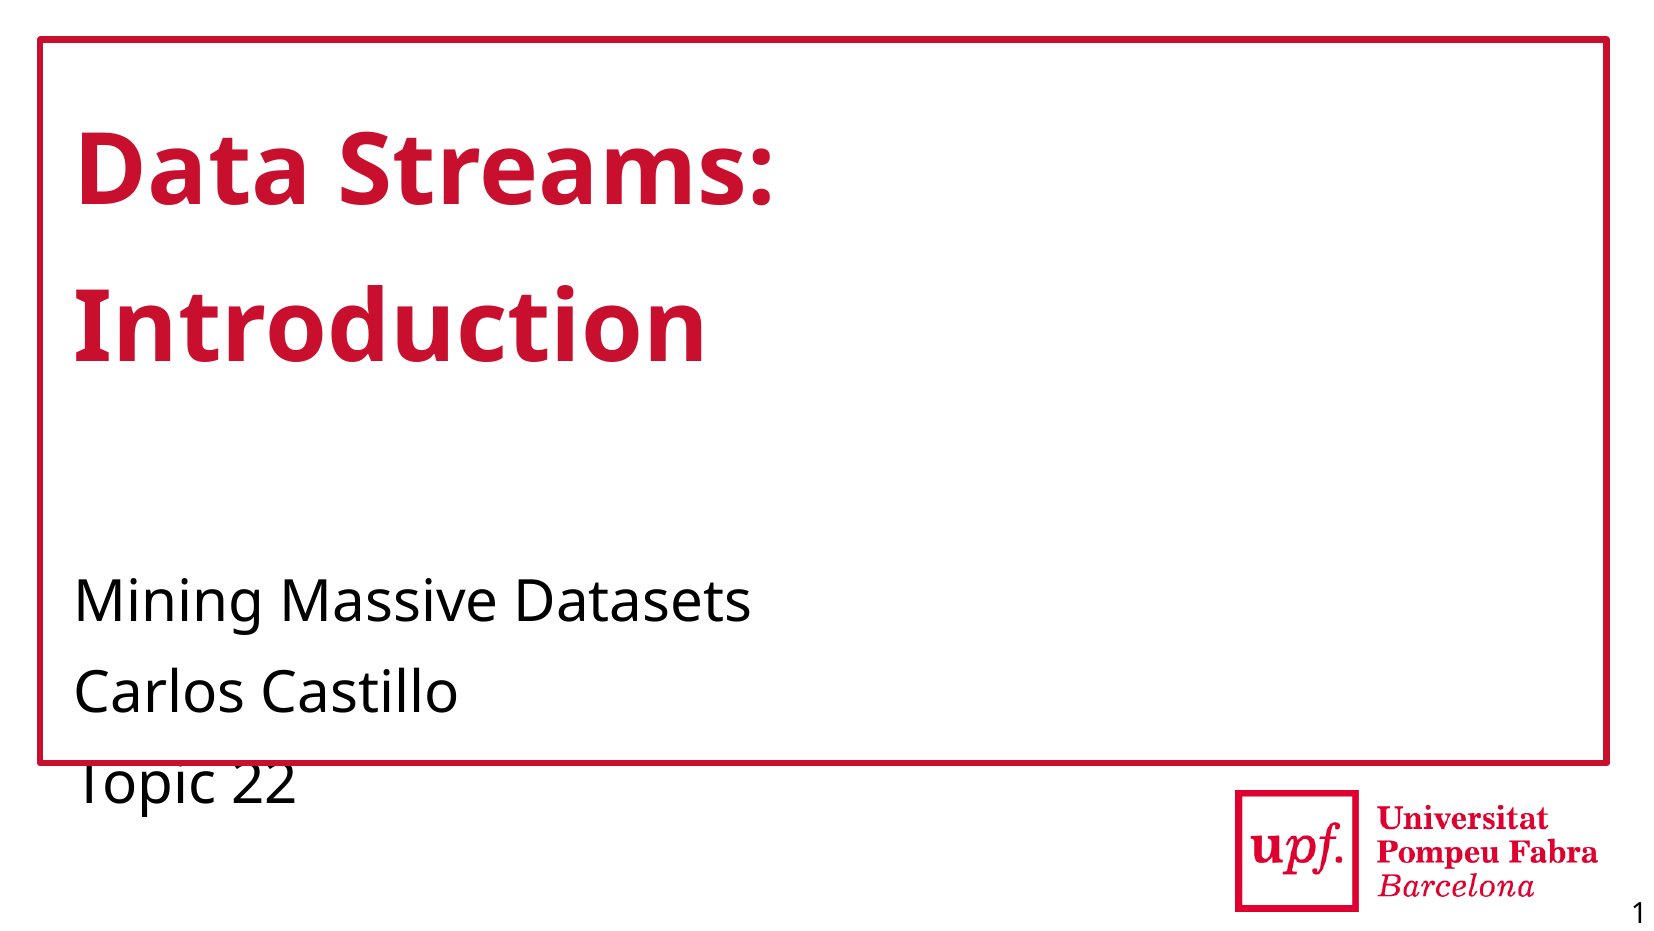

Data Streams:
Introduction
Mining Massive Datasets
Carlos Castillo
Topic 22
1